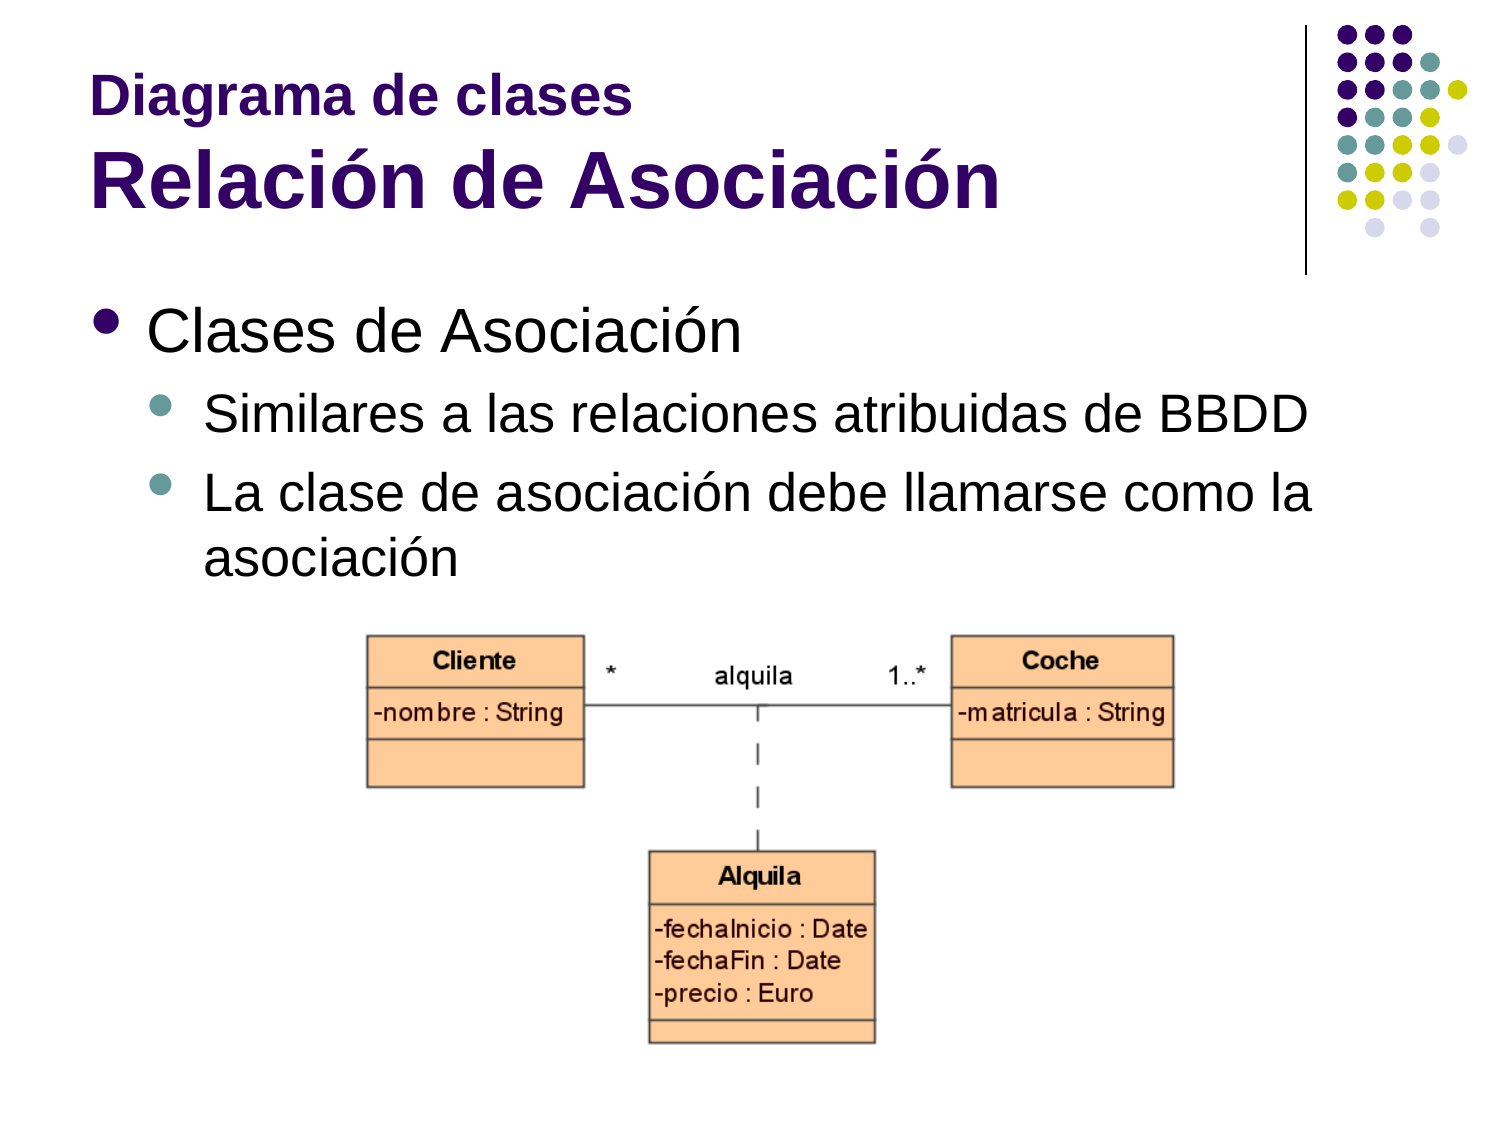

# Diagrama de clases Relación de Asociación
Clases de Asociación
Similares a las relaciones atribuidas de BBDD
La clase de asociación debe llamarse como la asociación